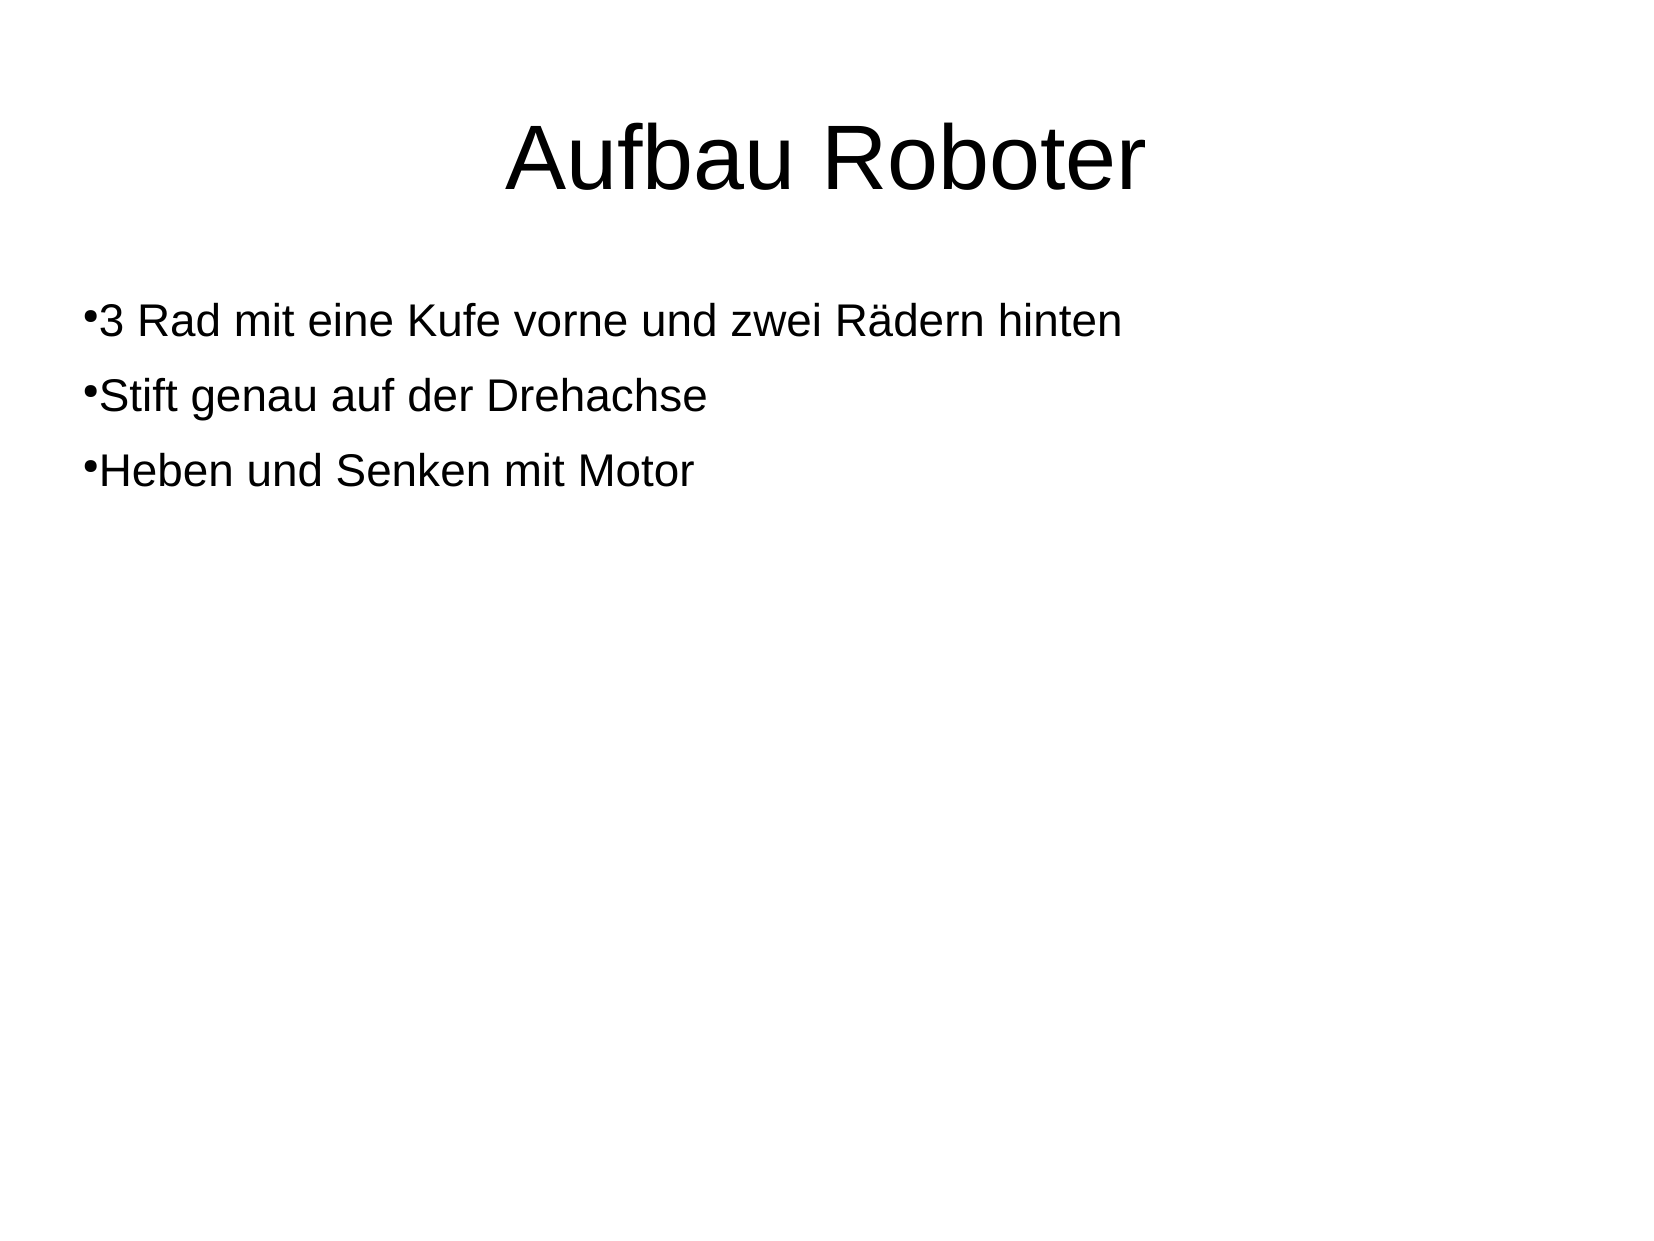

# Aufbau Roboter
3 Rad mit eine Kufe vorne und zwei Rädern hinten
Stift genau auf der Drehachse
Heben und Senken mit Motor